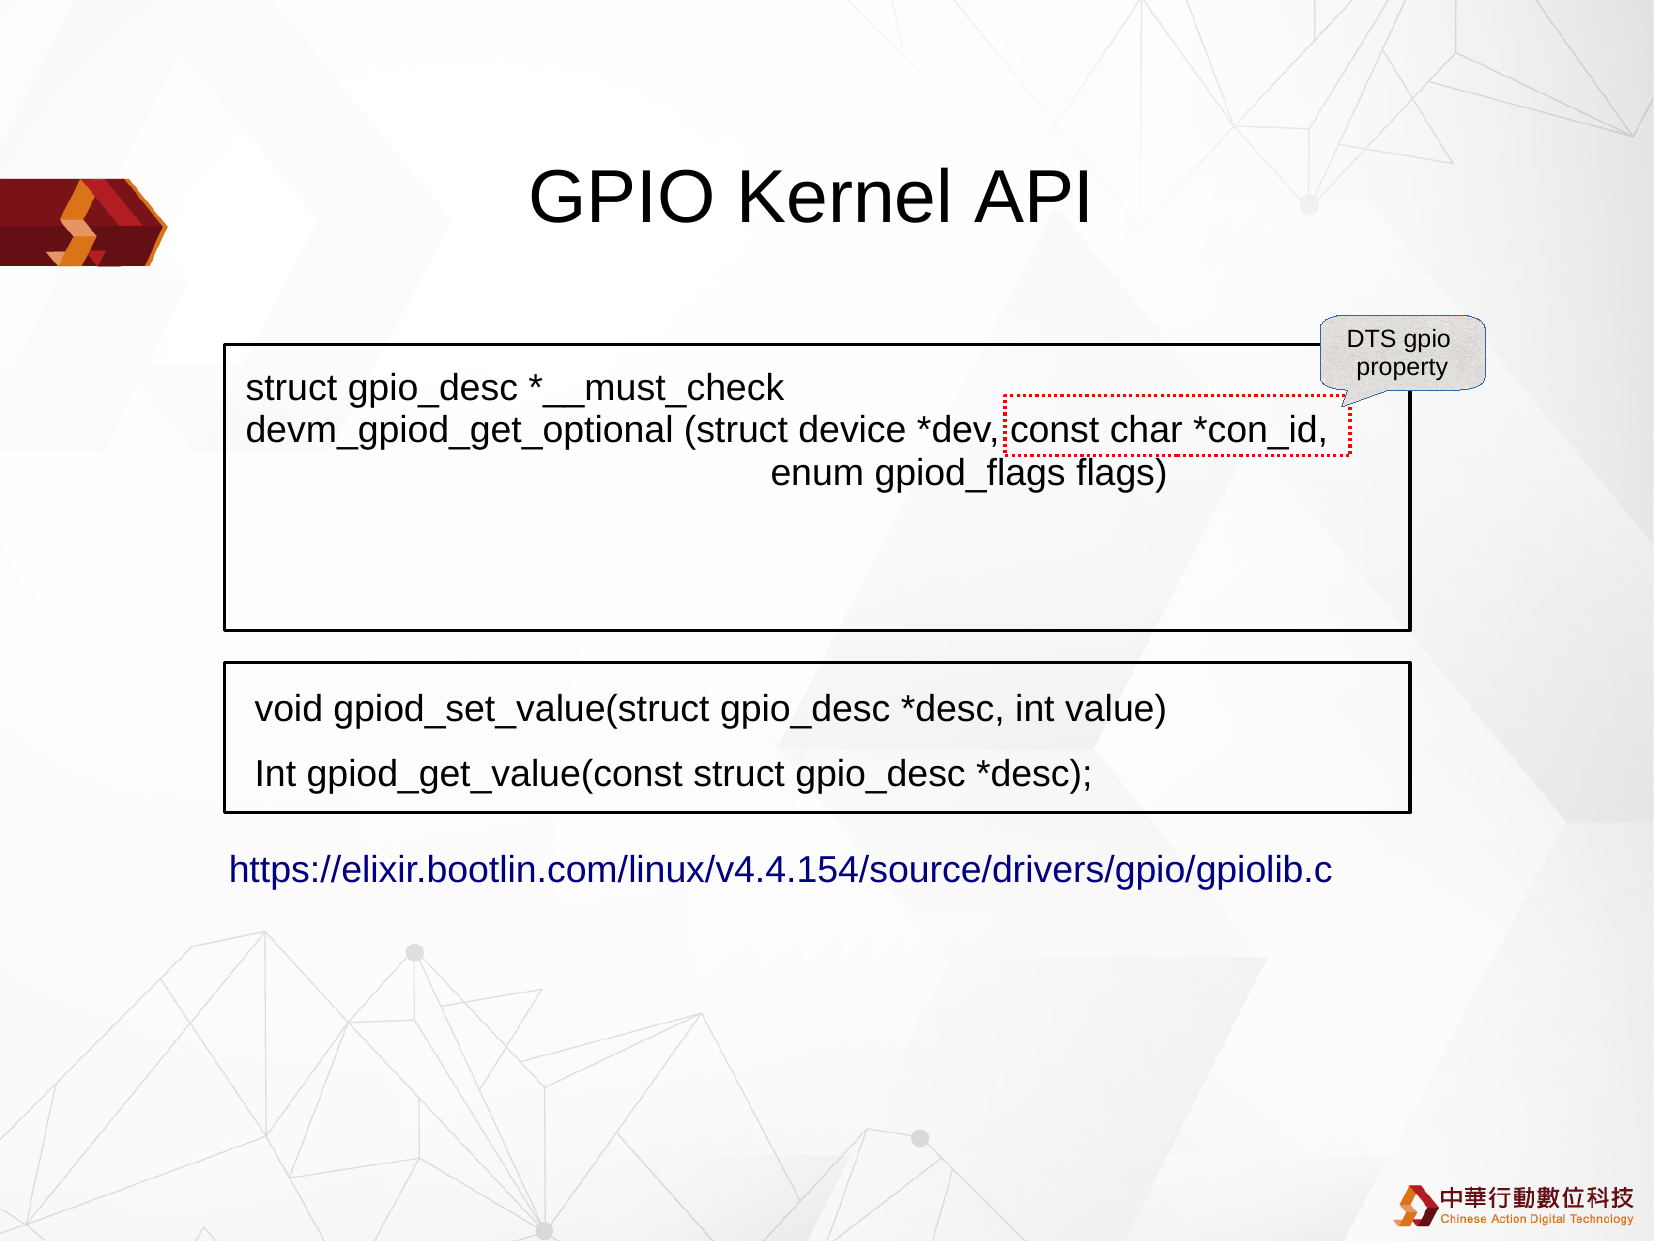

# GPIO Kernel API
DTS gpio
property
struct gpio_desc *__must_check
devm_gpiod_get_optional (struct device *dev, const char *con_id,
							enum gpiod_flags flags)
void gpiod_set_value(struct gpio_desc *desc, int value)
Int gpiod_get_value(const struct gpio_desc *desc);
https://elixir.bootlin.com/linux/v4.4.154/source/drivers/gpio/gpiolib.c